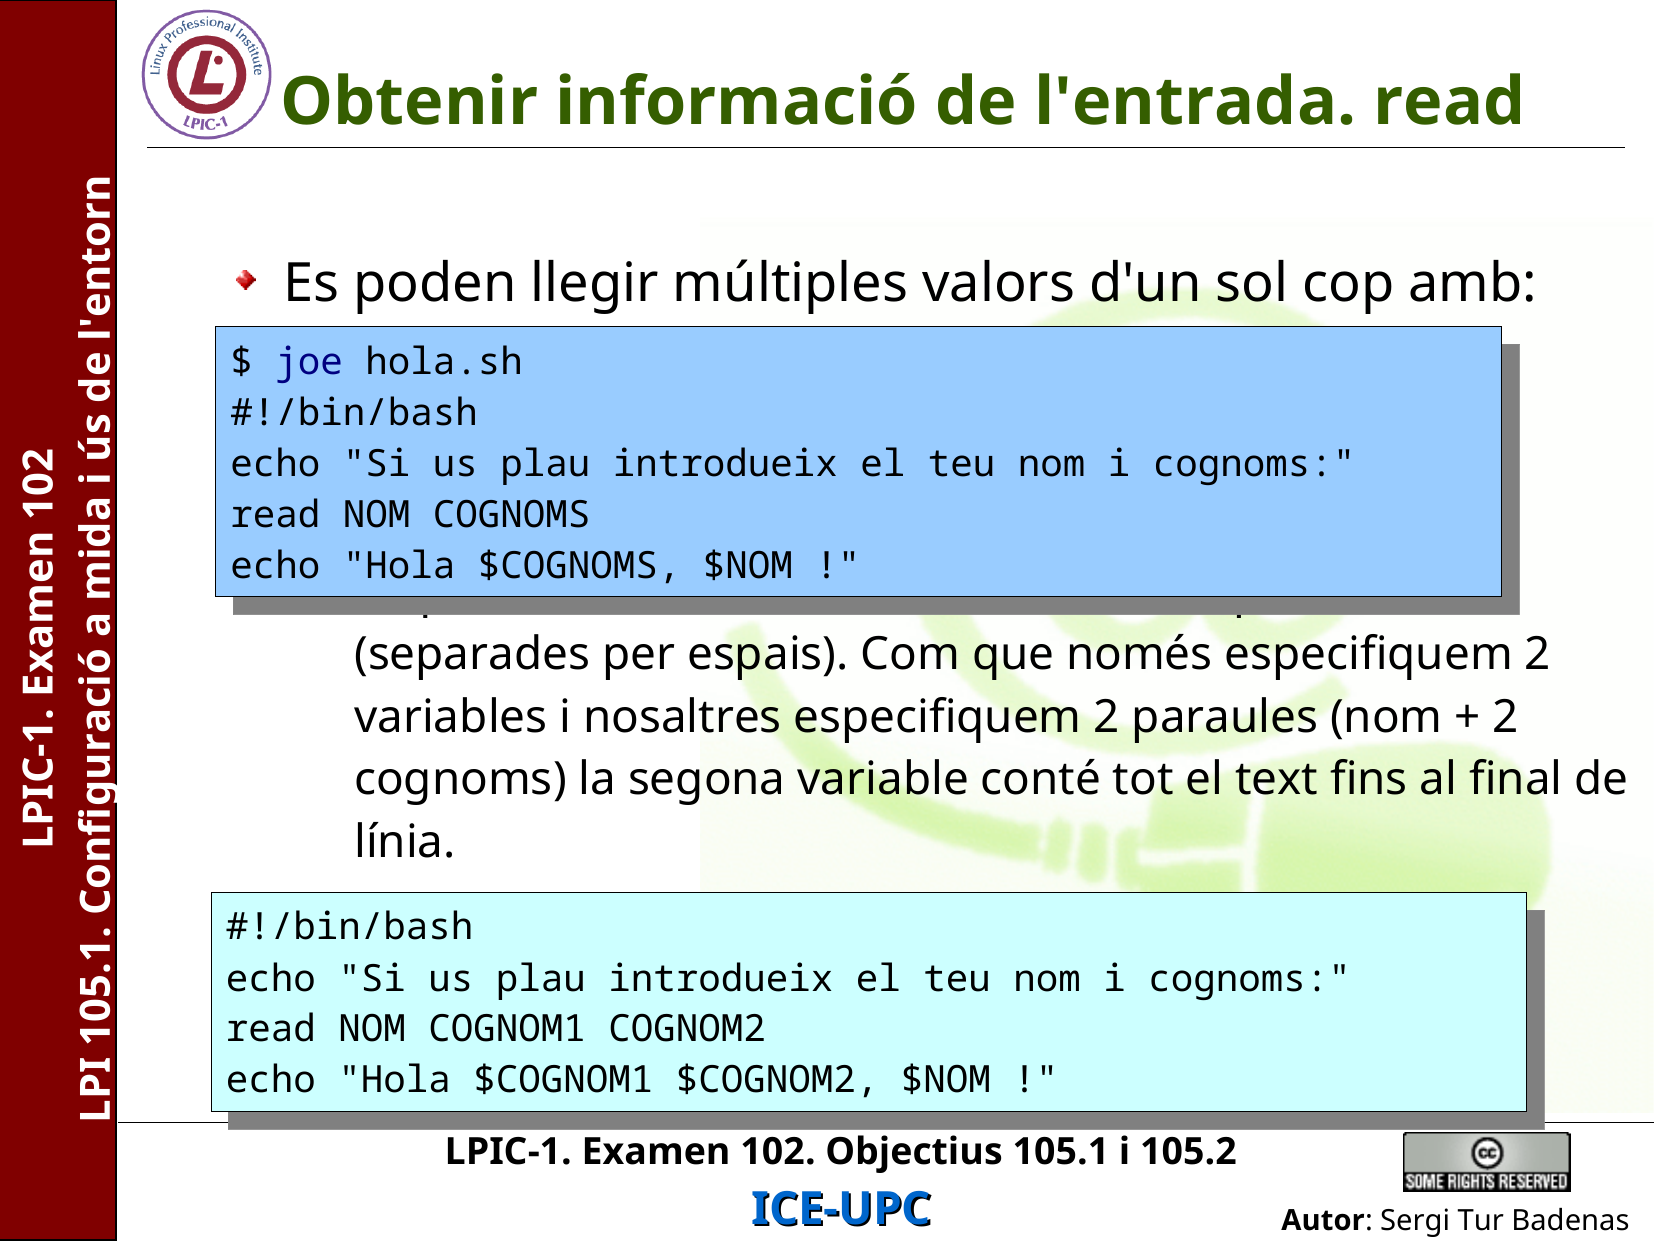

# Obtenir informació de l'entrada. read
Es poden llegir múltiples valors d'un sol cop amb:
El que fa realment es dividir l'entrada en paraules (separades per espais). Com que només especifiquem 2 variables i nosaltres especifiquem 2 paraules (nom + 2 cognoms) la segona variable conté tot el text fins al final de línia.
És dir el guió és equivalent a:
$ joe hola.sh
#!/bin/bash
echo "Si us plau introdueix el teu nom i cognoms:"
read NOM COGNOMS
echo "Hola $COGNOMS, $NOM !"
#!/bin/bash
echo "Si us plau introdueix el teu nom i cognoms:"
read NOM COGNOM1 COGNOM2
echo "Hola $COGNOM1 $COGNOM2, $NOM !"